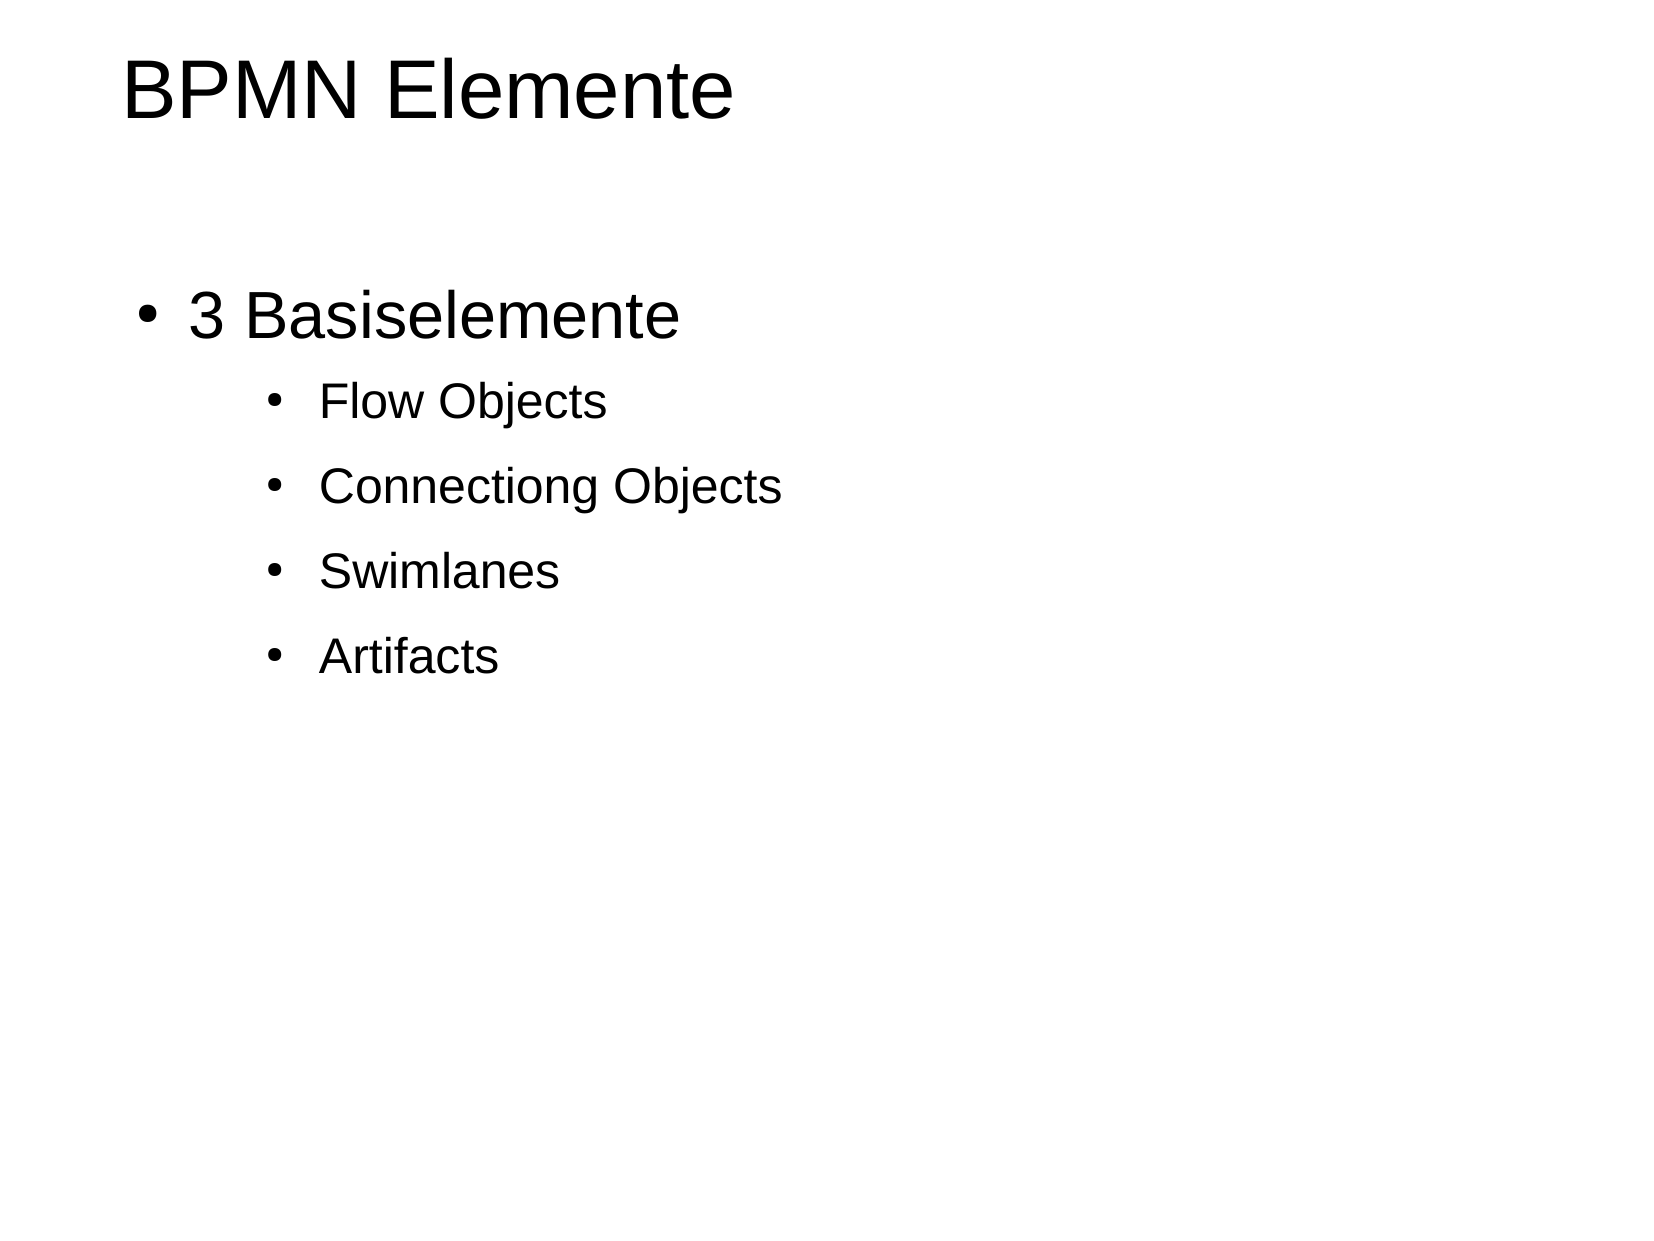

BPMN Elemente
# 3 Basiselemente
Flow Objects
Connectiong Objects
Swimlanes
Artifacts